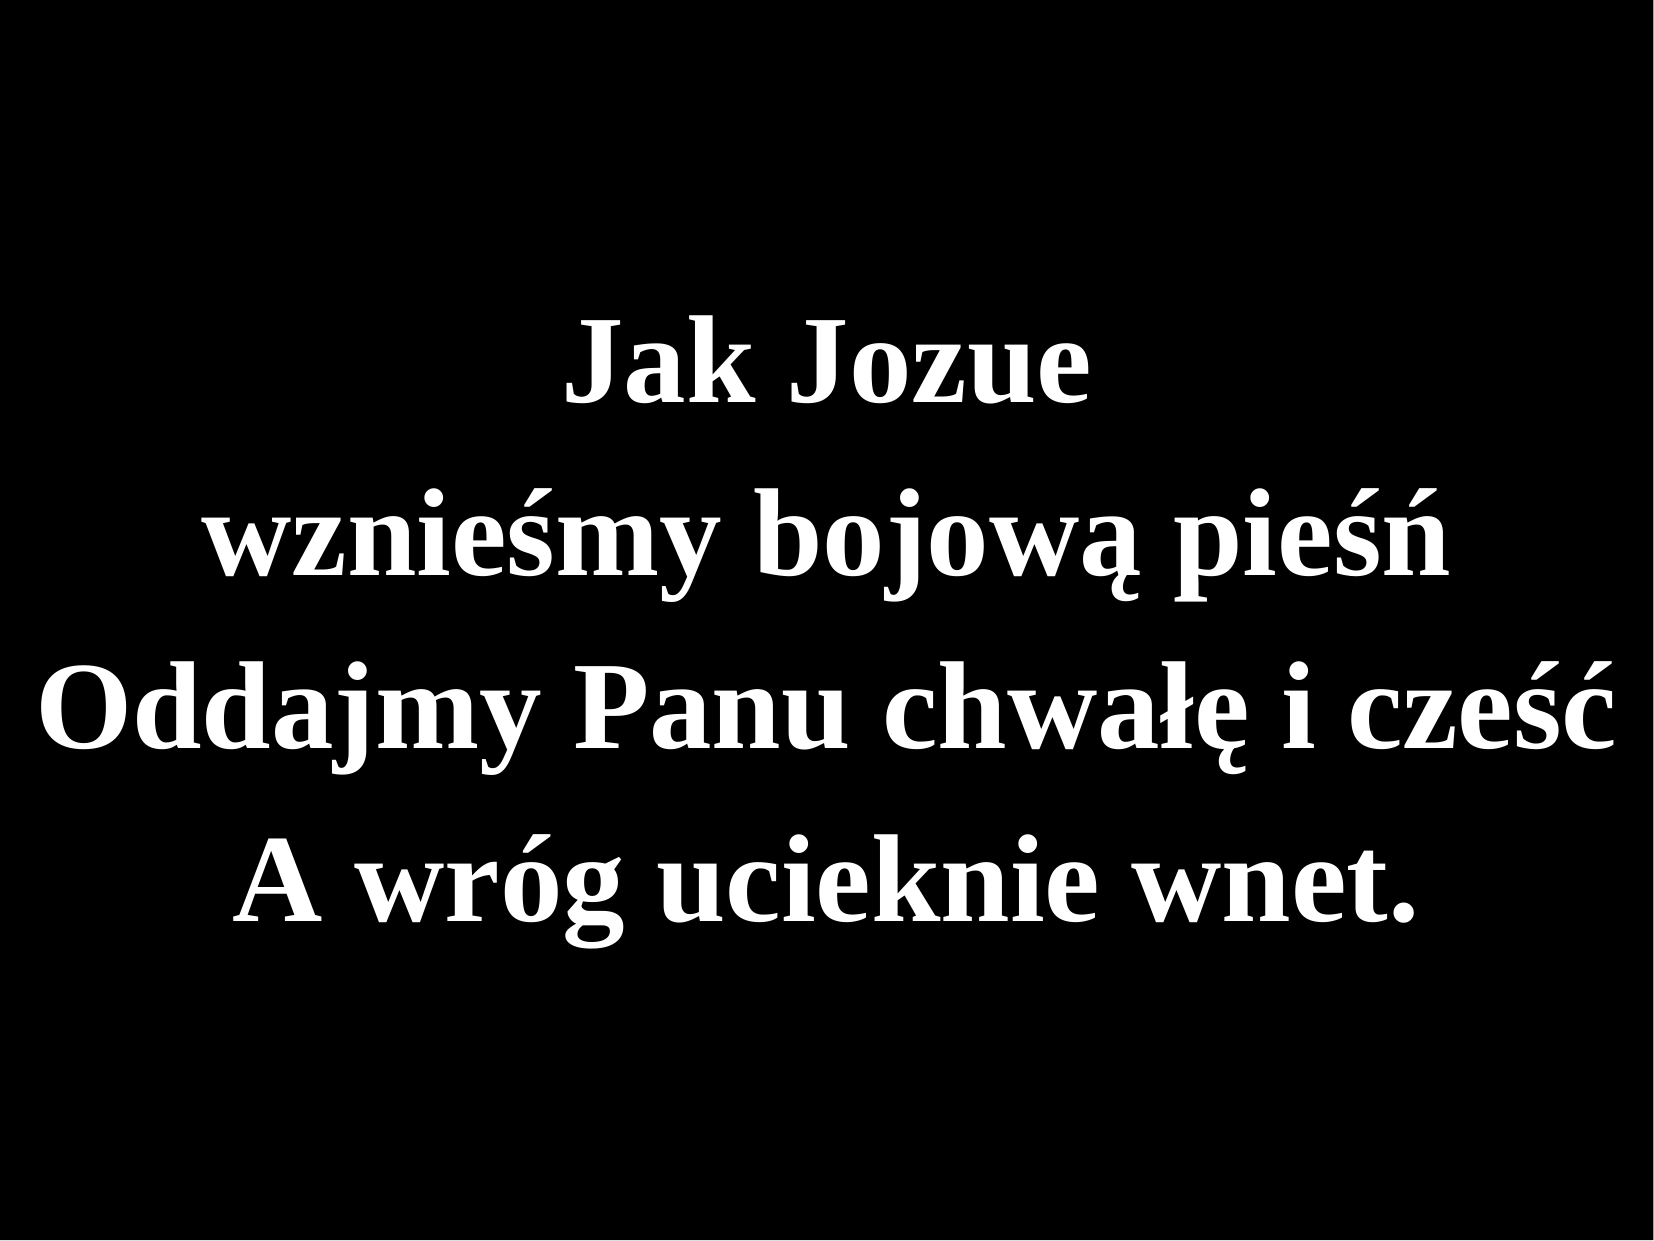

# Jak Jozue ppp wznieśmy bojową pieśń ppp Oddajmy Panu chwałę i cześć ppp A wróg ucieknie wnet.